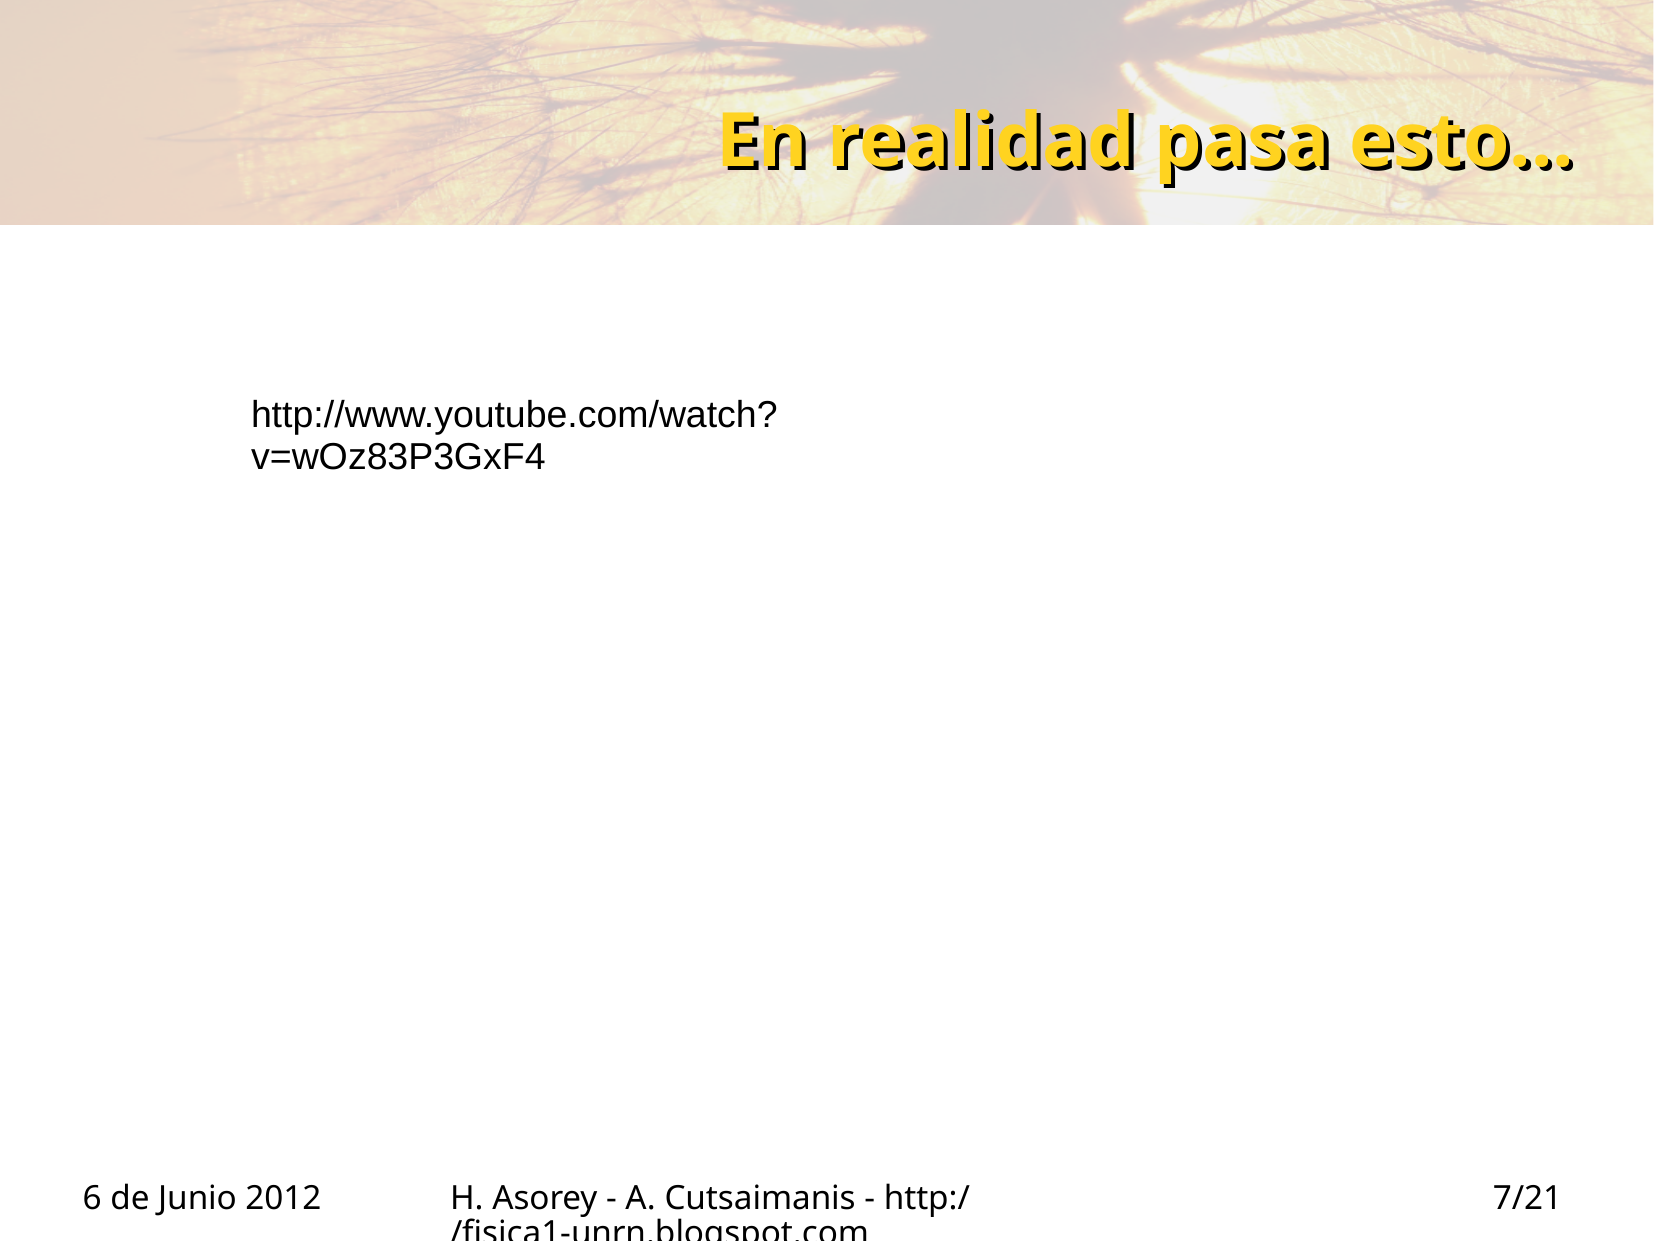

# En realidad pasa esto...
http://www.youtube.com/watch?v=wOz83P3GxF4
6 de Junio 2012
H. Asorey - A. Cutsaimanis - http://fisica1-unrn.blogspot.com
7